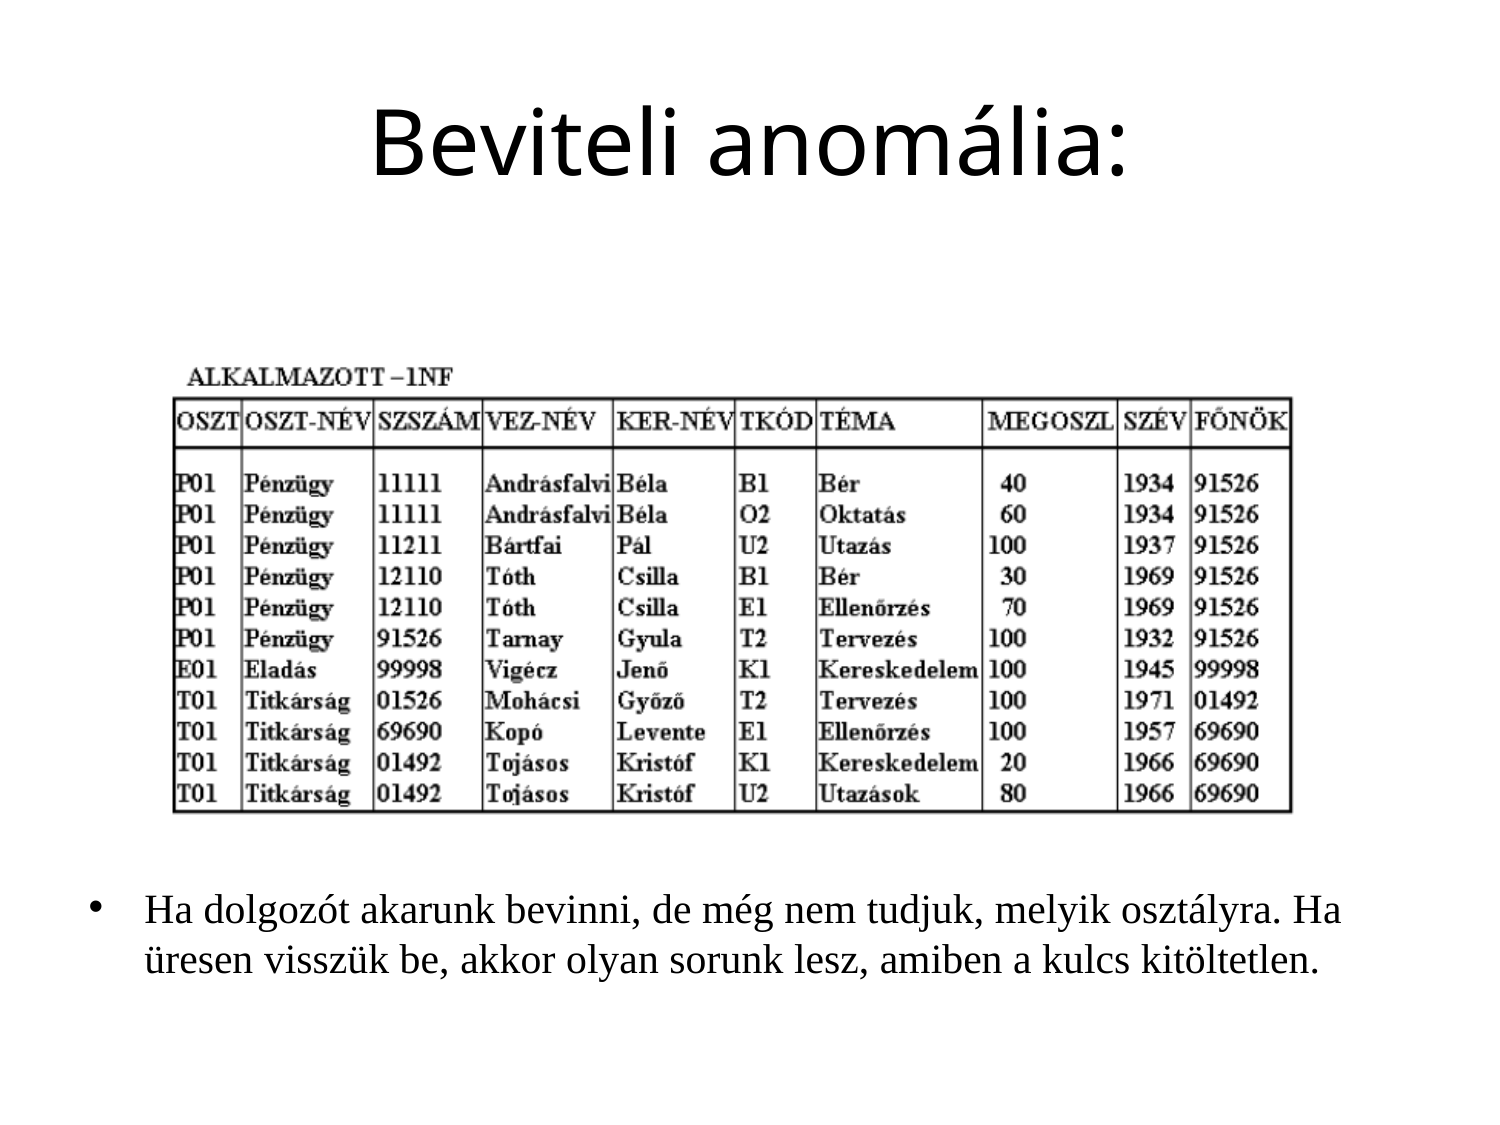

# Beviteli anomália:
Ha dolgozót akarunk bevinni, de még nem tudjuk, melyik osztályra. Ha üresen visszük be, akkor olyan sorunk lesz, amiben a kulcs kitöltetlen.